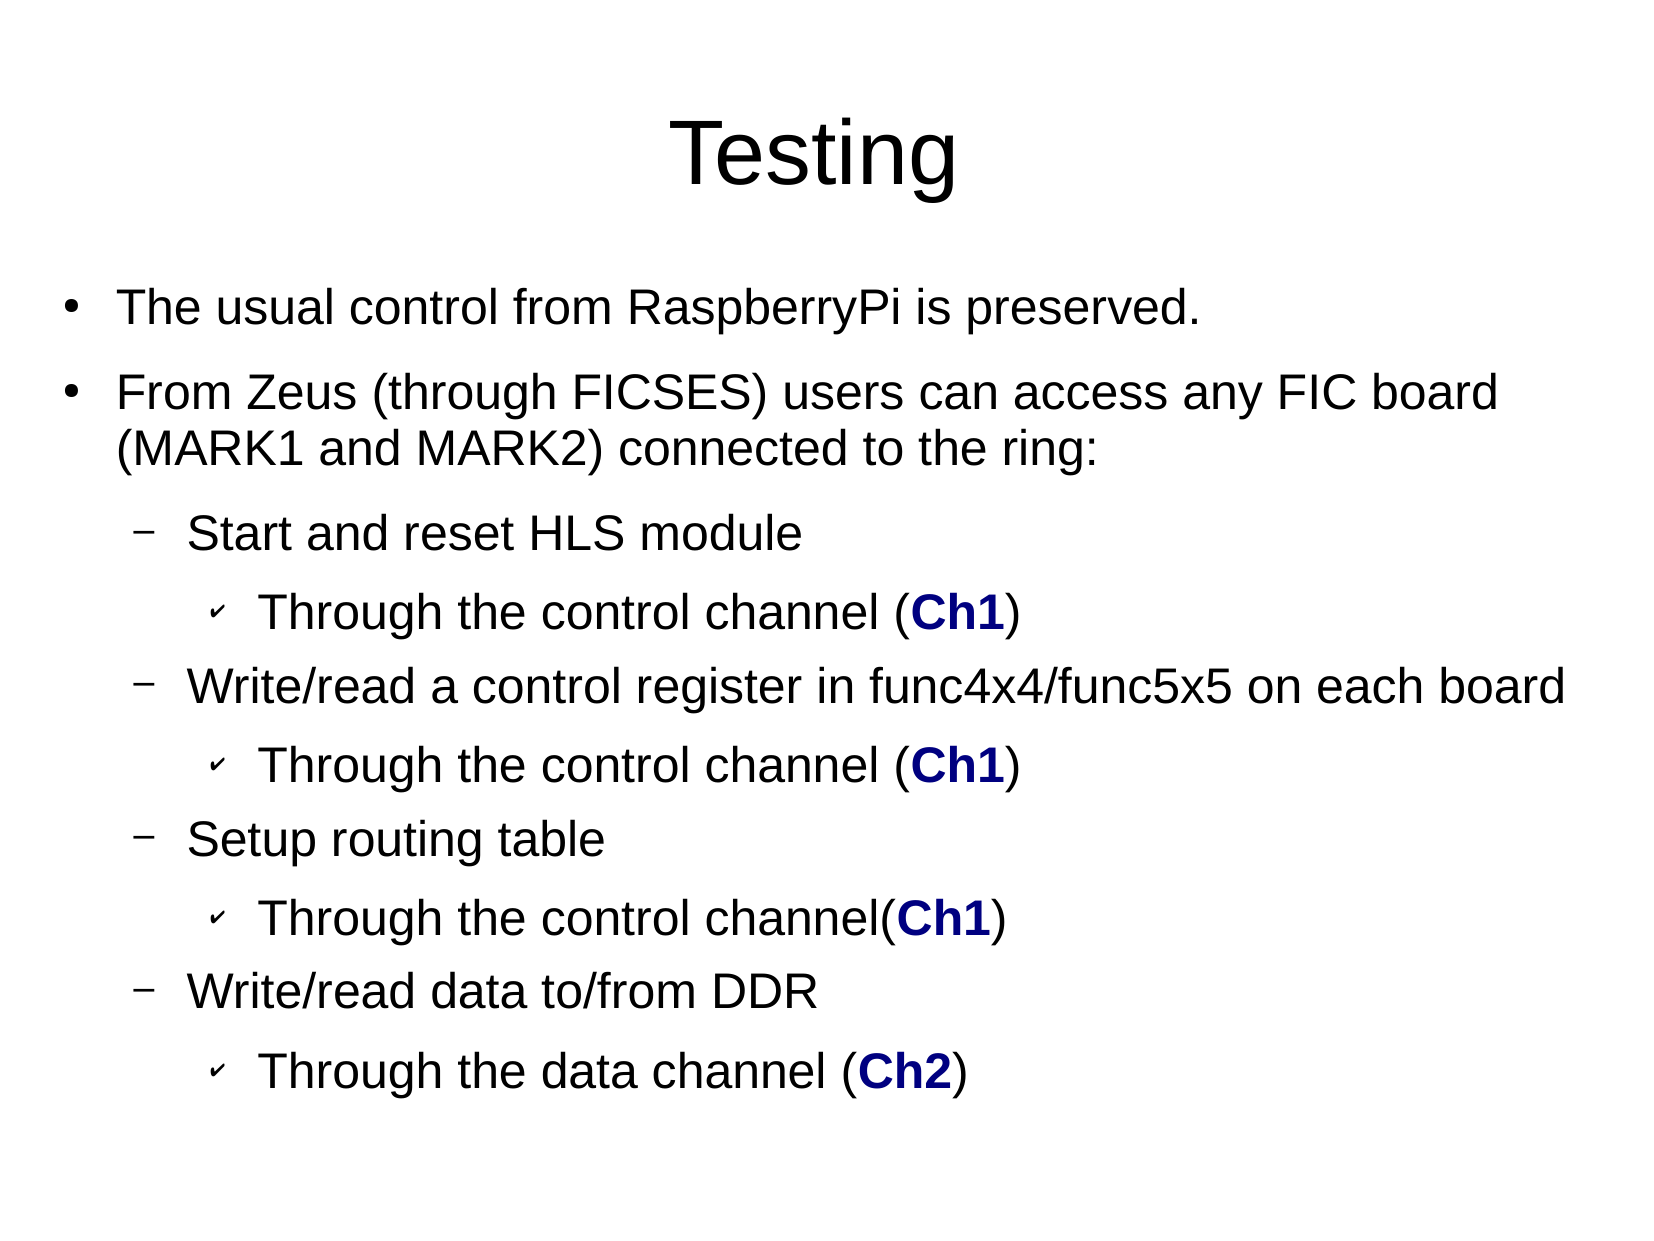

# Testing
The usual control from RaspberryPi is preserved.
From Zeus (through FICSES) users can access any FIC board (MARK1 and MARK2) connected to the ring:
Start and reset HLS module
Through the control channel (Ch1)
Write/read a control register in func4x4/func5x5 on each board
Through the control channel (Ch1)
Setup routing table
Through the control channel(Ch1)
Write/read data to/from DDR
Through the data channel (Ch2)